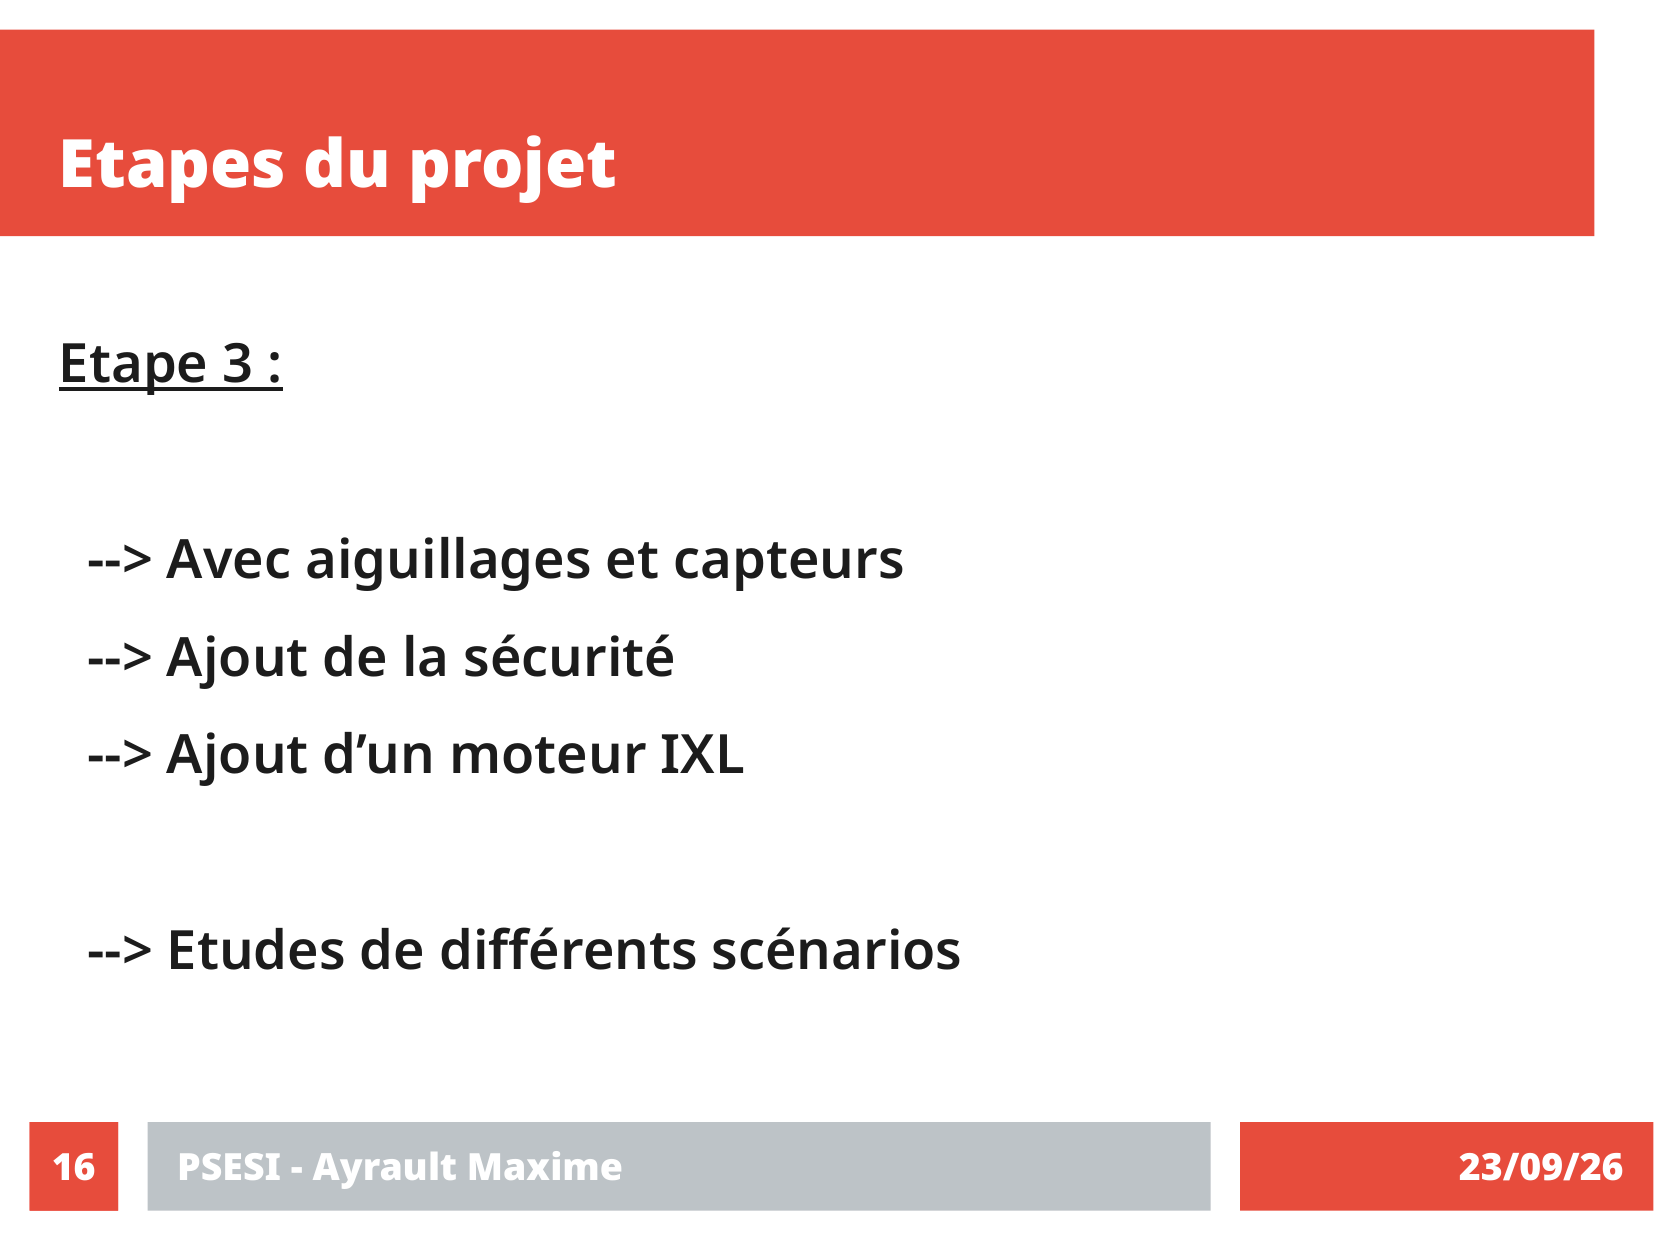

# Etapes du projet
Etape 3 :
 --> Avec aiguillages et capteurs
 --> Ajout de la sécurité
 --> Ajout d’un moteur IXL
 --> Etudes de différents scénarios
16
PSESI - Ayrault Maxime